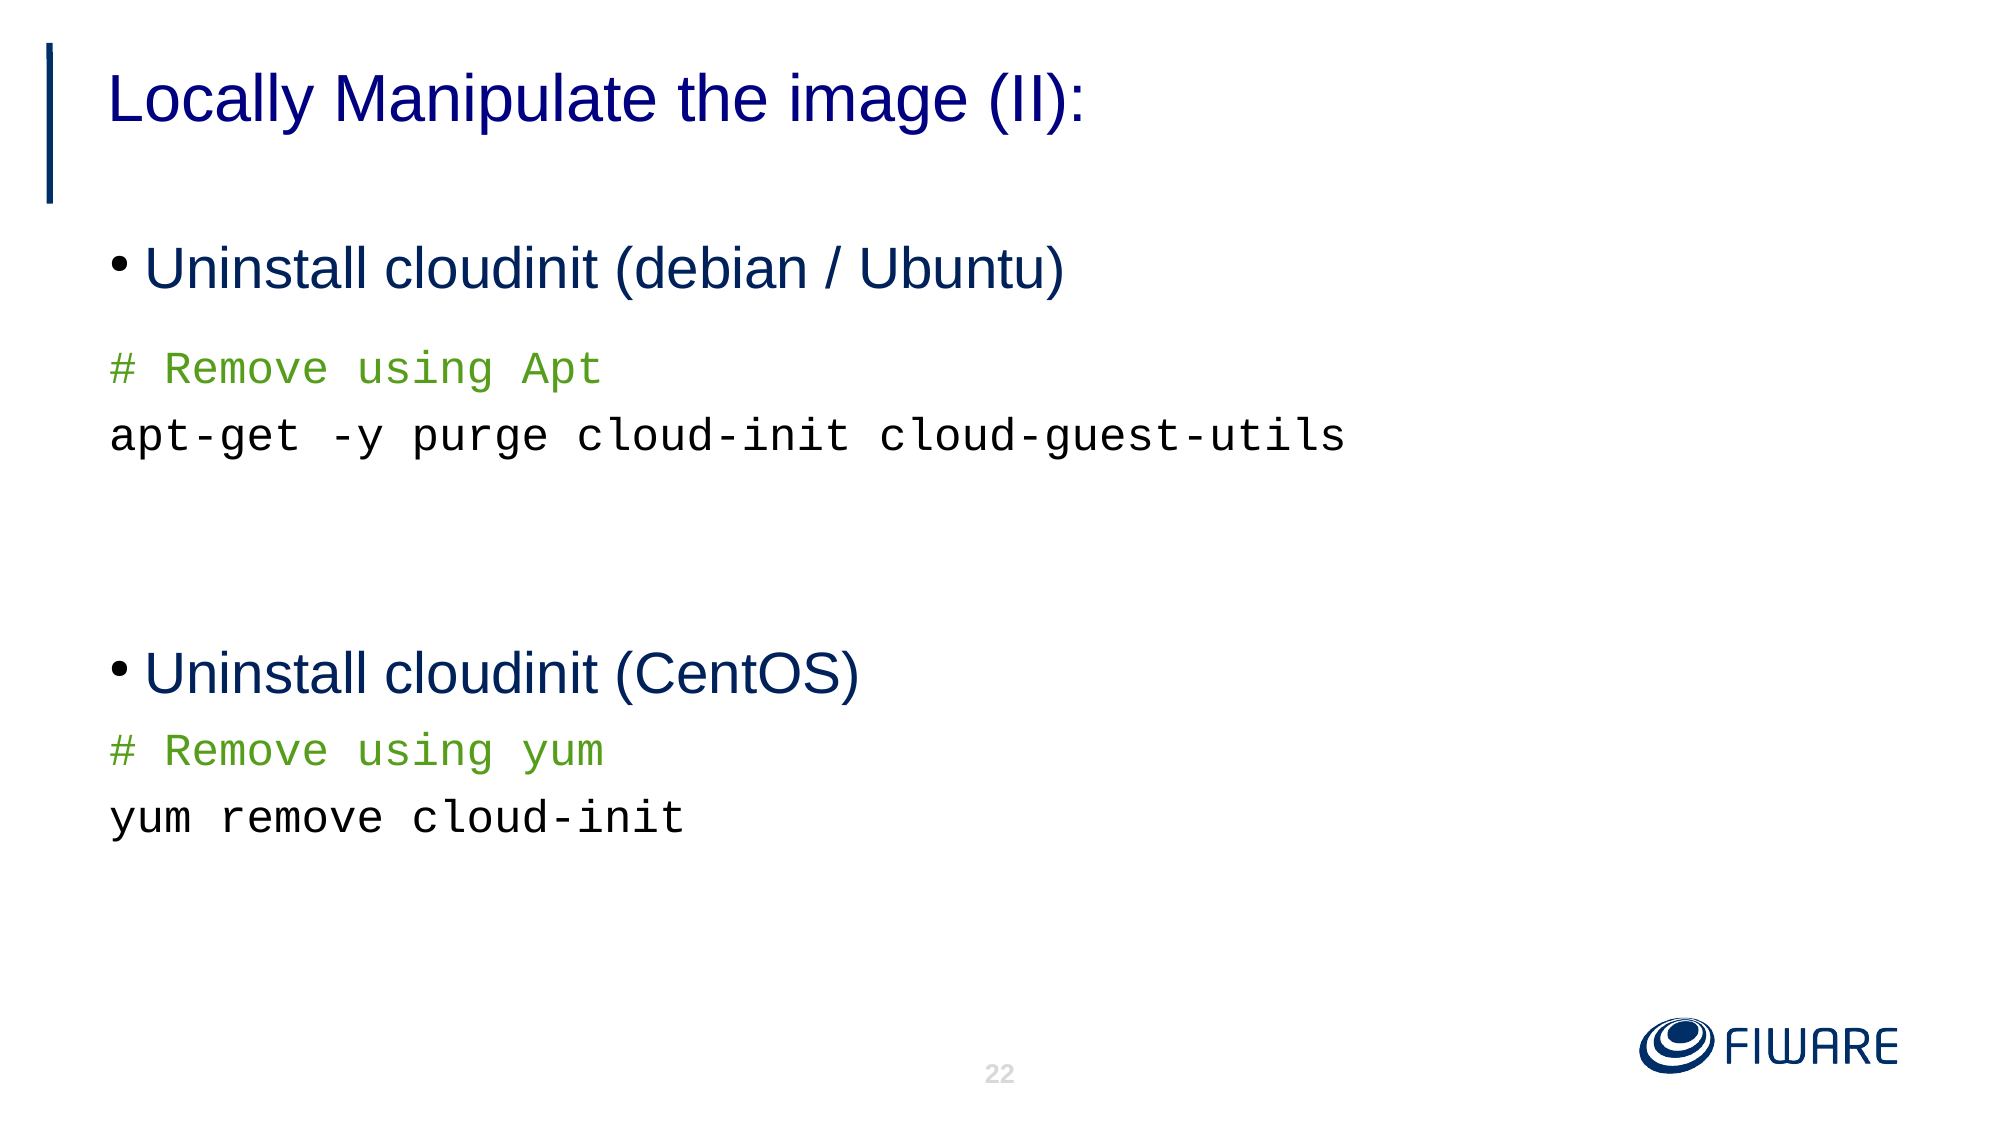

# Locally Manipulate the image (II):
Uninstall cloudinit (debian / Ubuntu)
# Remove using Apt
apt-get -y purge cloud-init cloud-guest-utils
Uninstall cloudinit (CentOS)
# Remove using yum
yum remove cloud-init